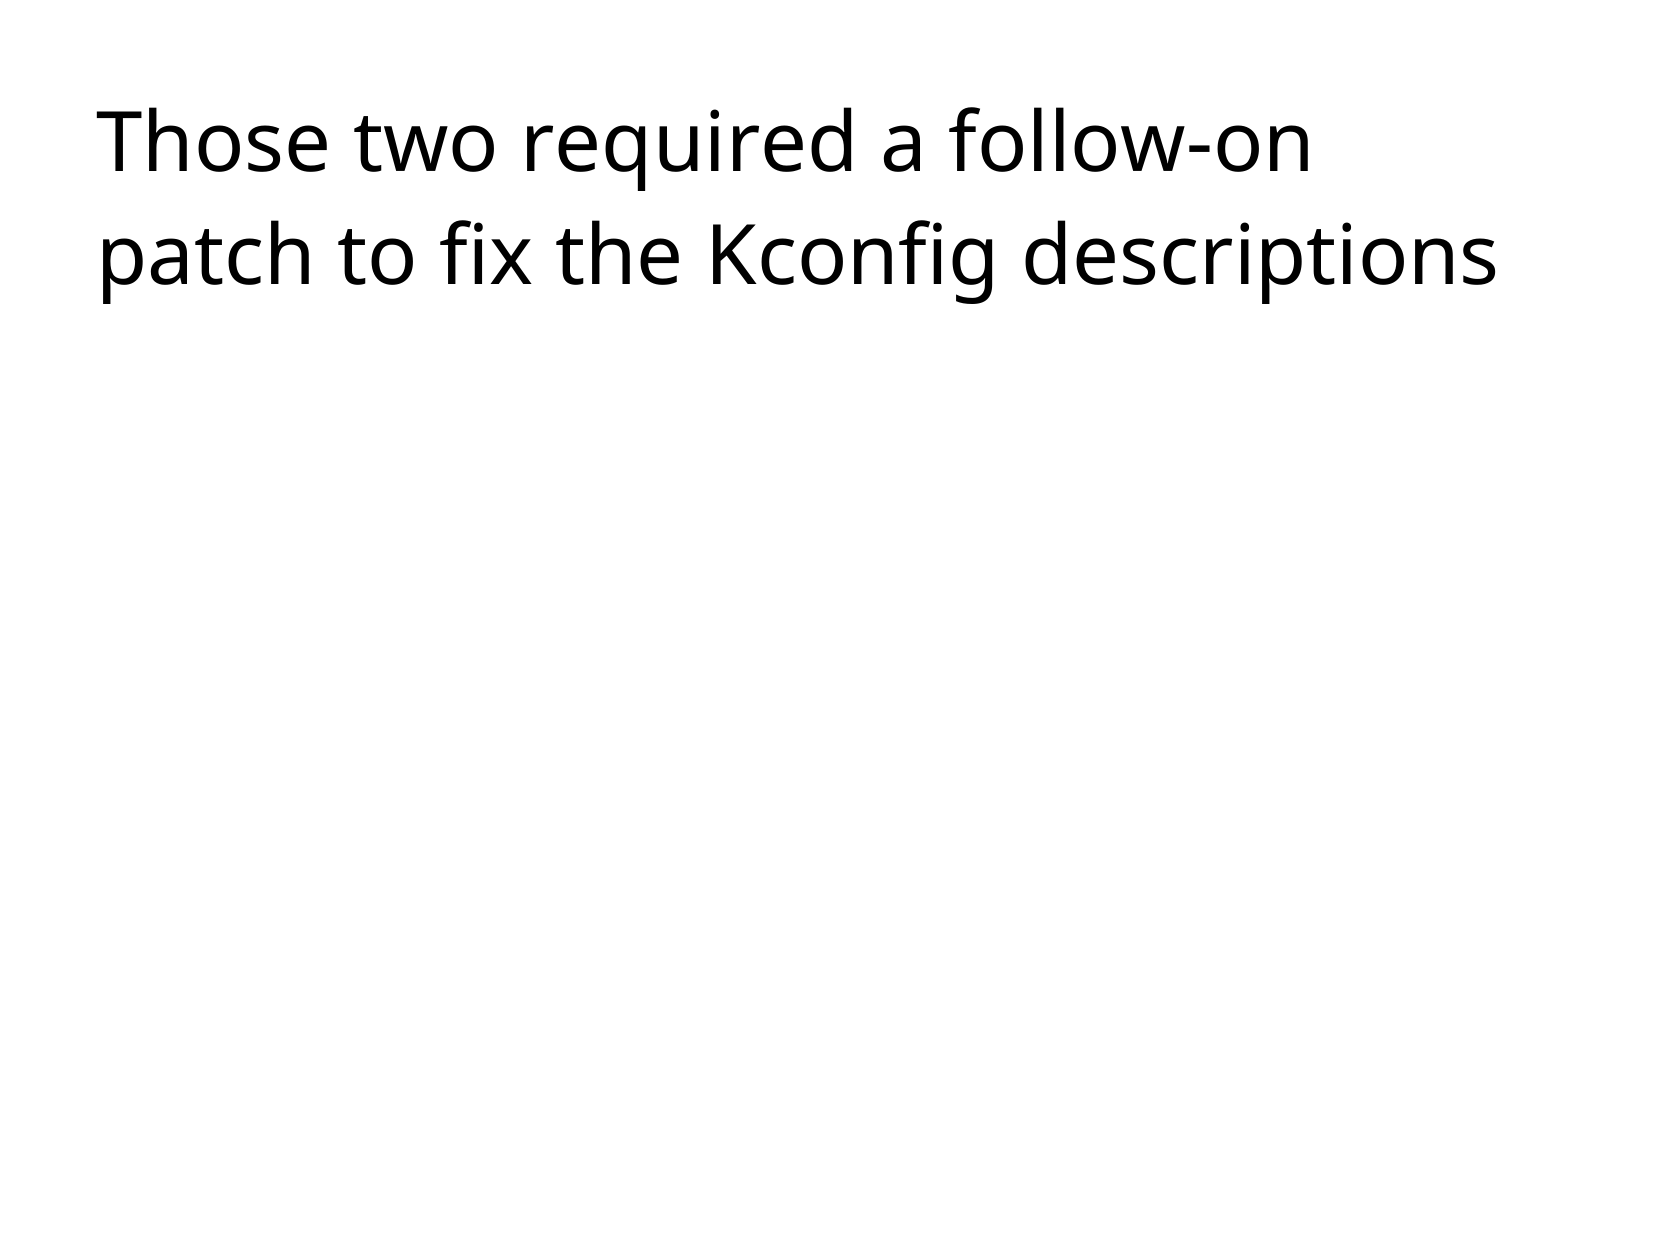

Those two required a follow-on
patch to fix the Kconfig descriptions